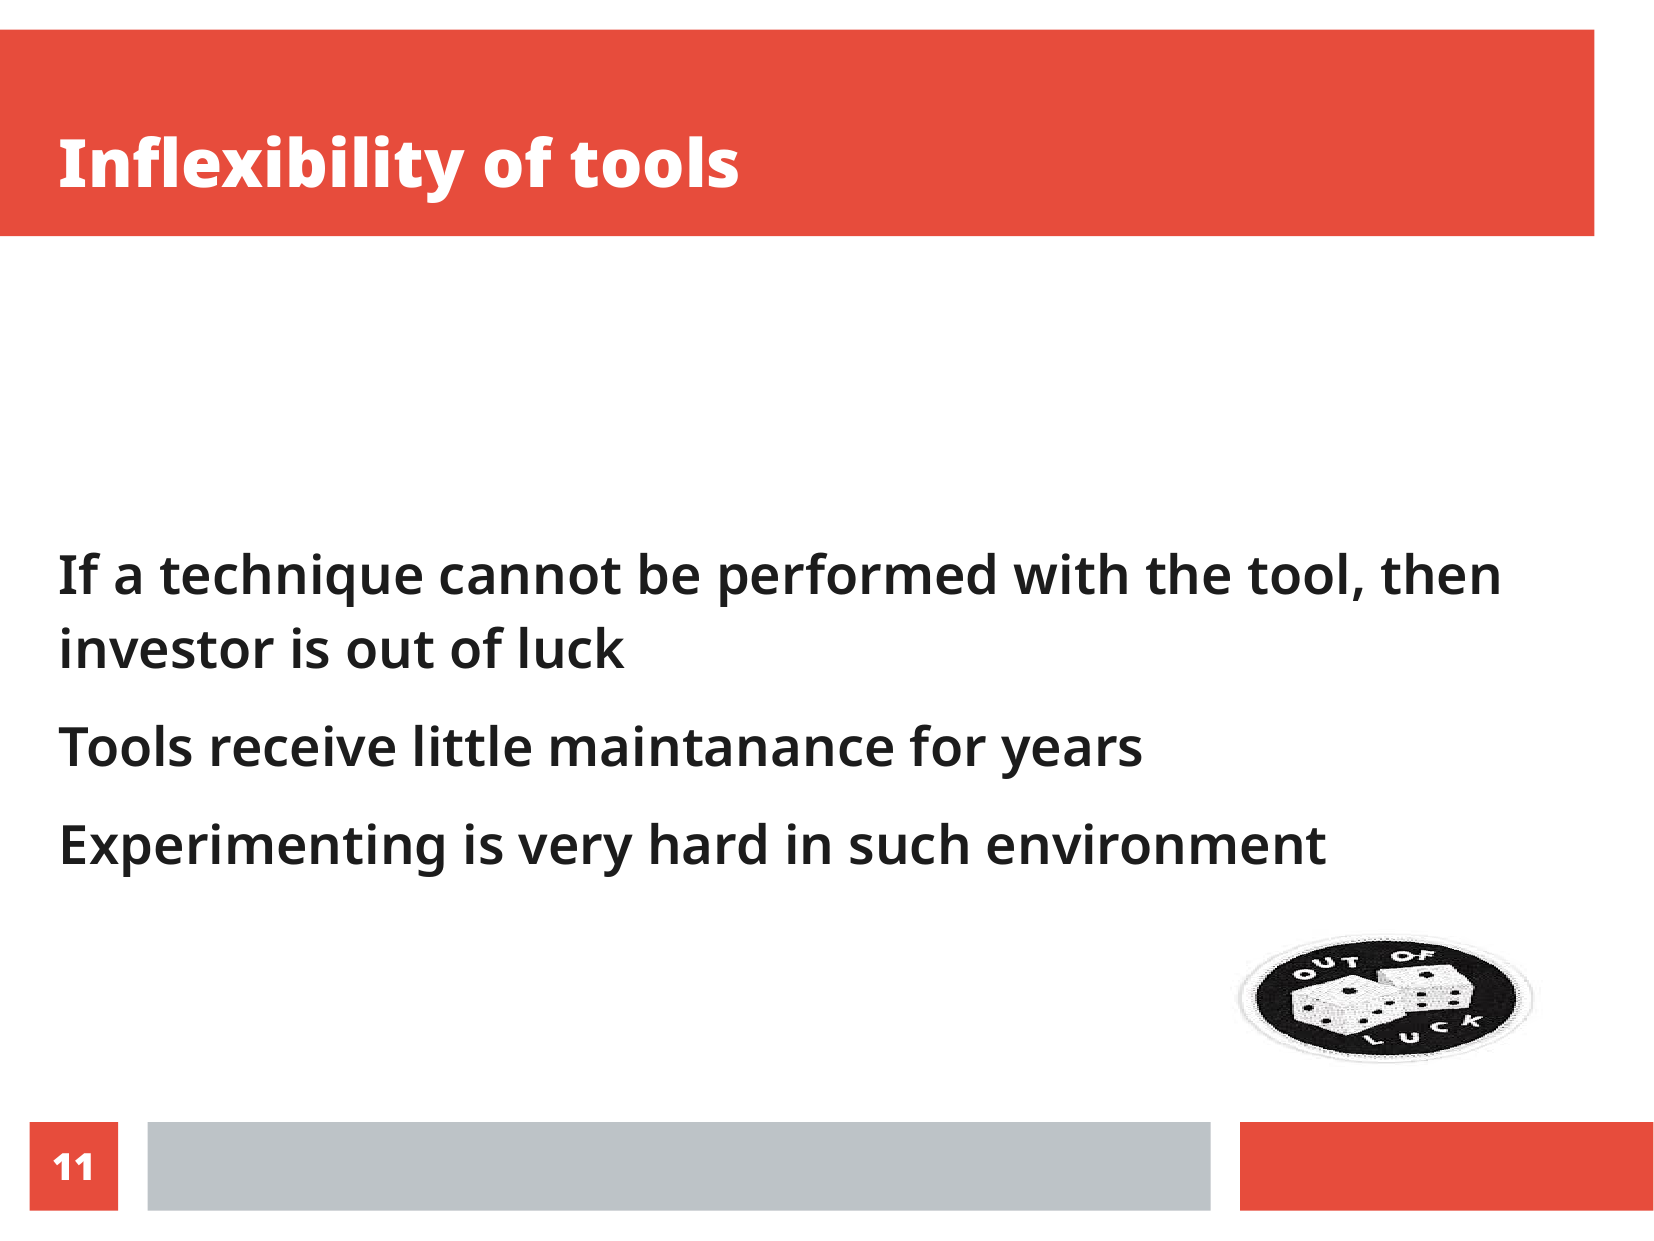

# Inflexibility of tools
If a technique cannot be performed with the tool, then investor is out of luck
Tools receive little maintanance for years
Experimenting is very hard in such environment
11